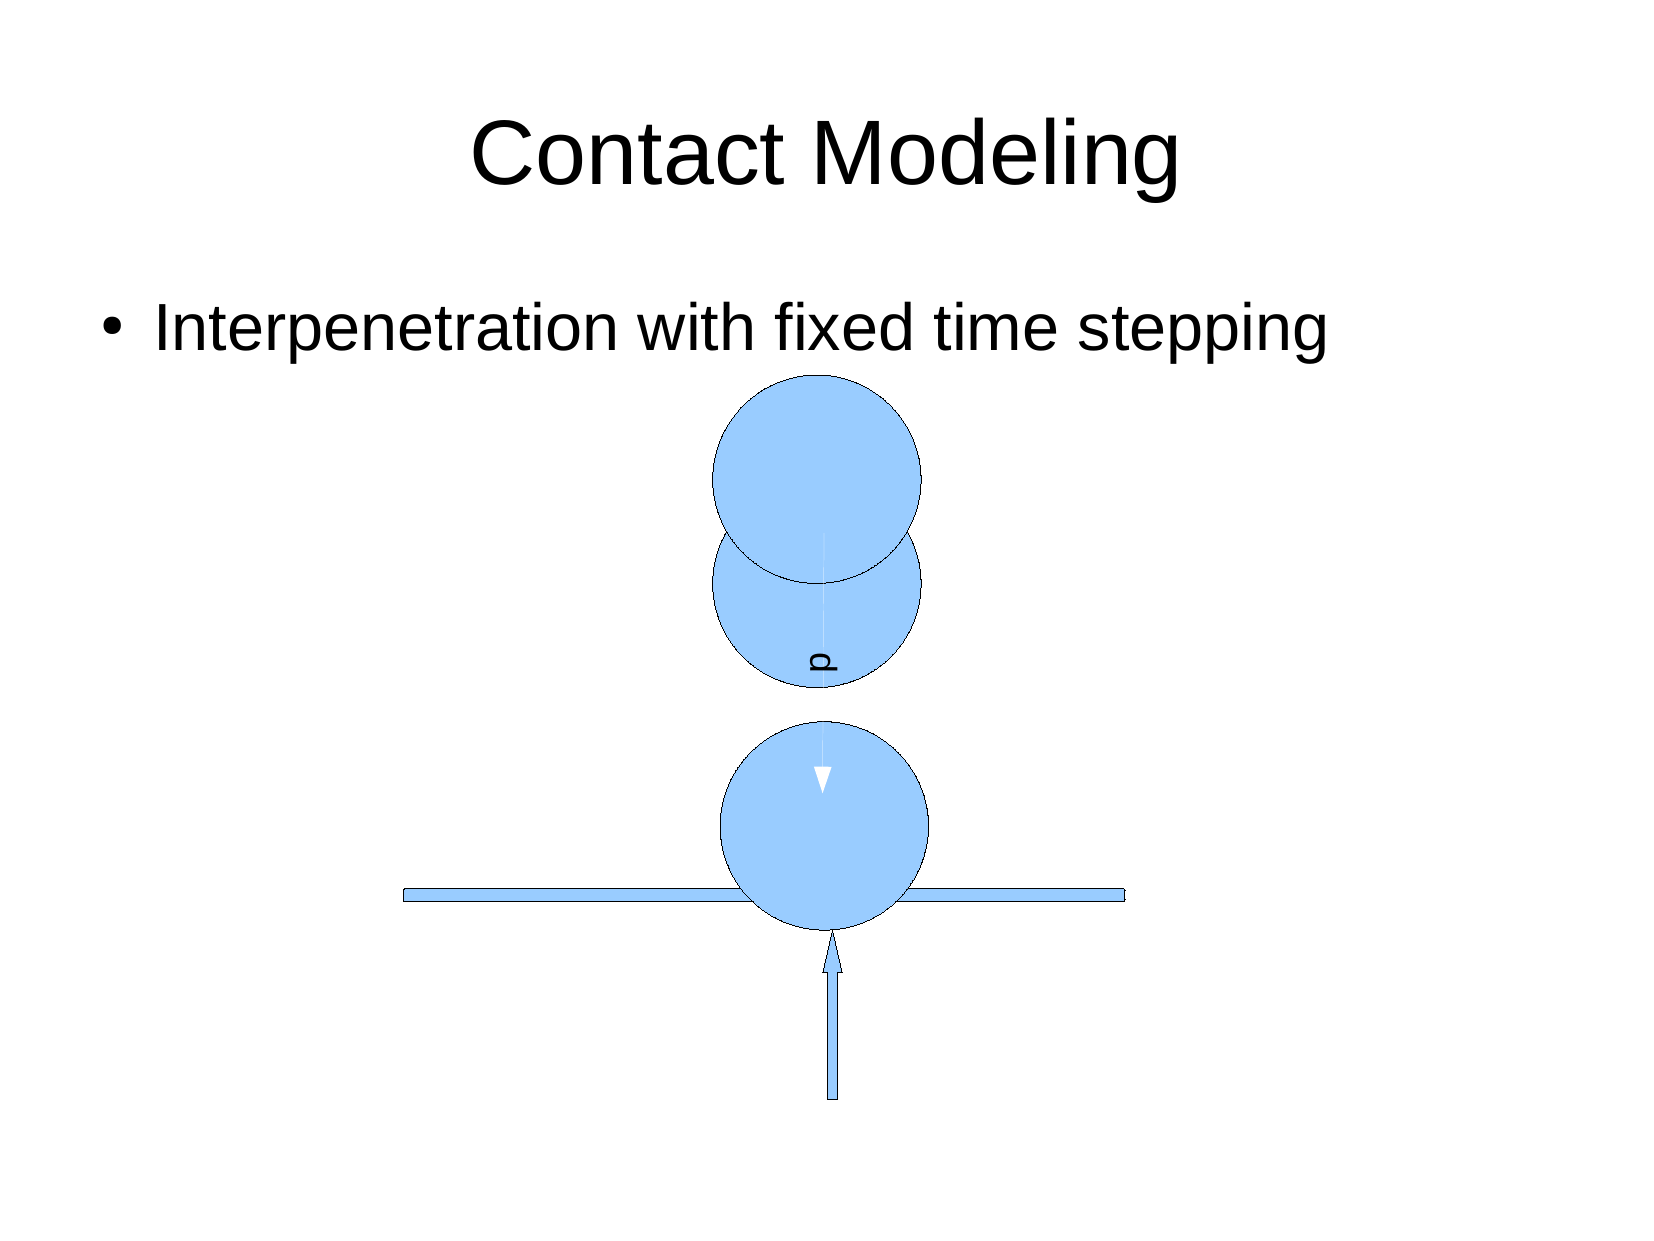

# Contact Modeling
Interpenetration with fixed time stepping
d